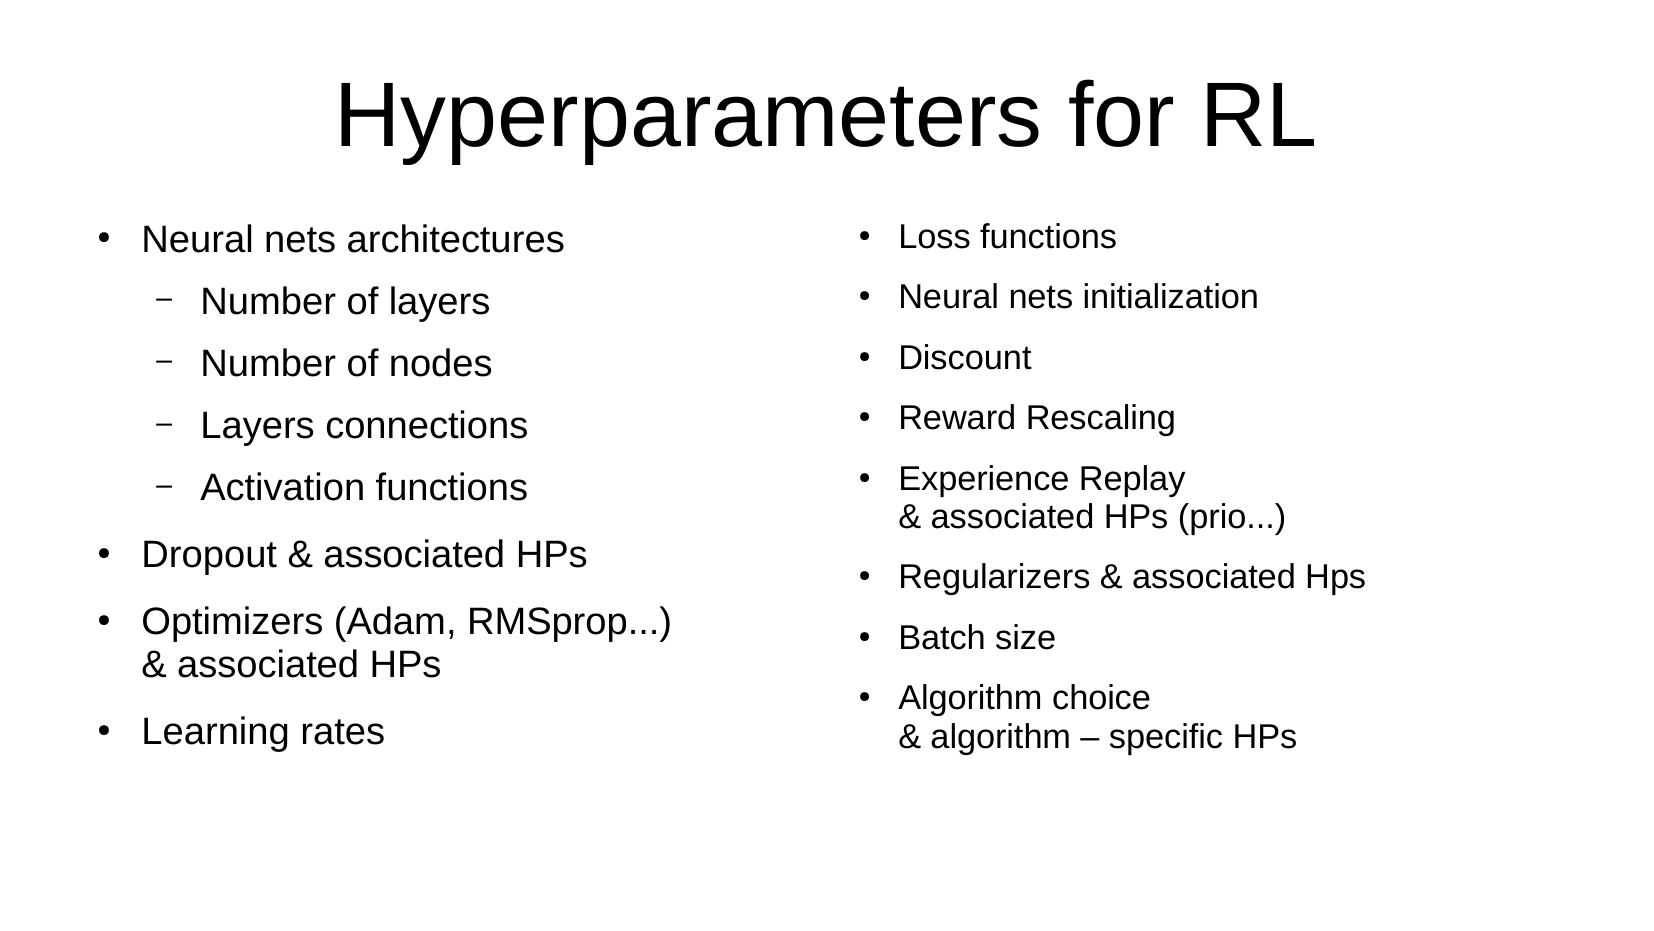

# Hyperparameters for RL
Neural nets architectures
Number of layers
Number of nodes
Layers connections
Activation functions
Dropout & associated HPs
Optimizers (Adam, RMSprop...)
& associated HPs
Learning rates
Loss functions
Neural nets initialization
Discount
Reward Rescaling
Experience Replay
& associated HPs (prio...)
Regularizers & associated Hps
Batch size
Algorithm choice
& algorithm – specific HPs